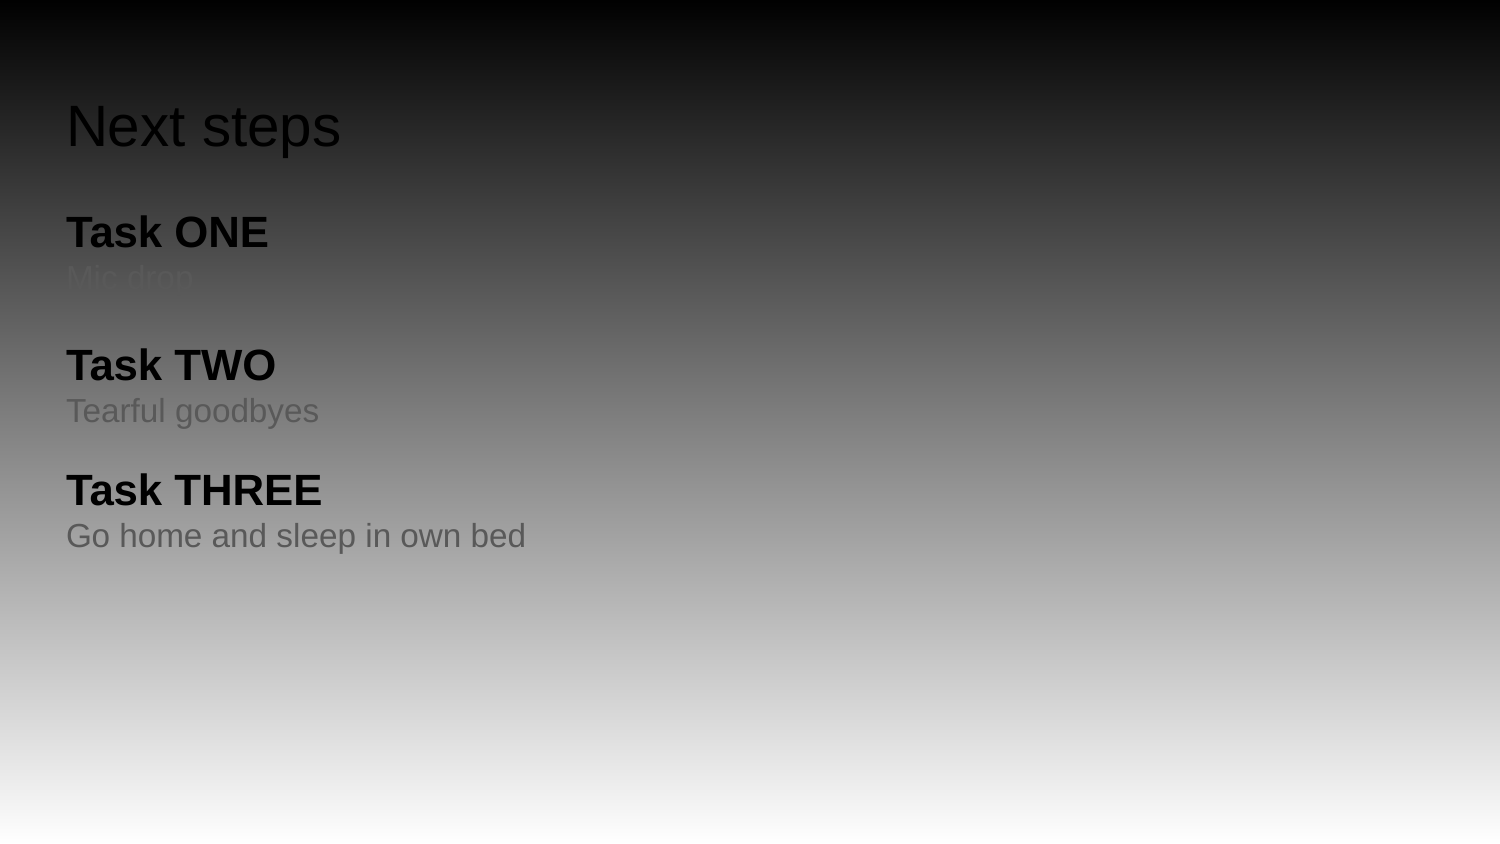

# Next steps
Task ONE
Mic drop
Task TWO
Tearful goodbyes
Task THREE
Go home and sleep in own bed